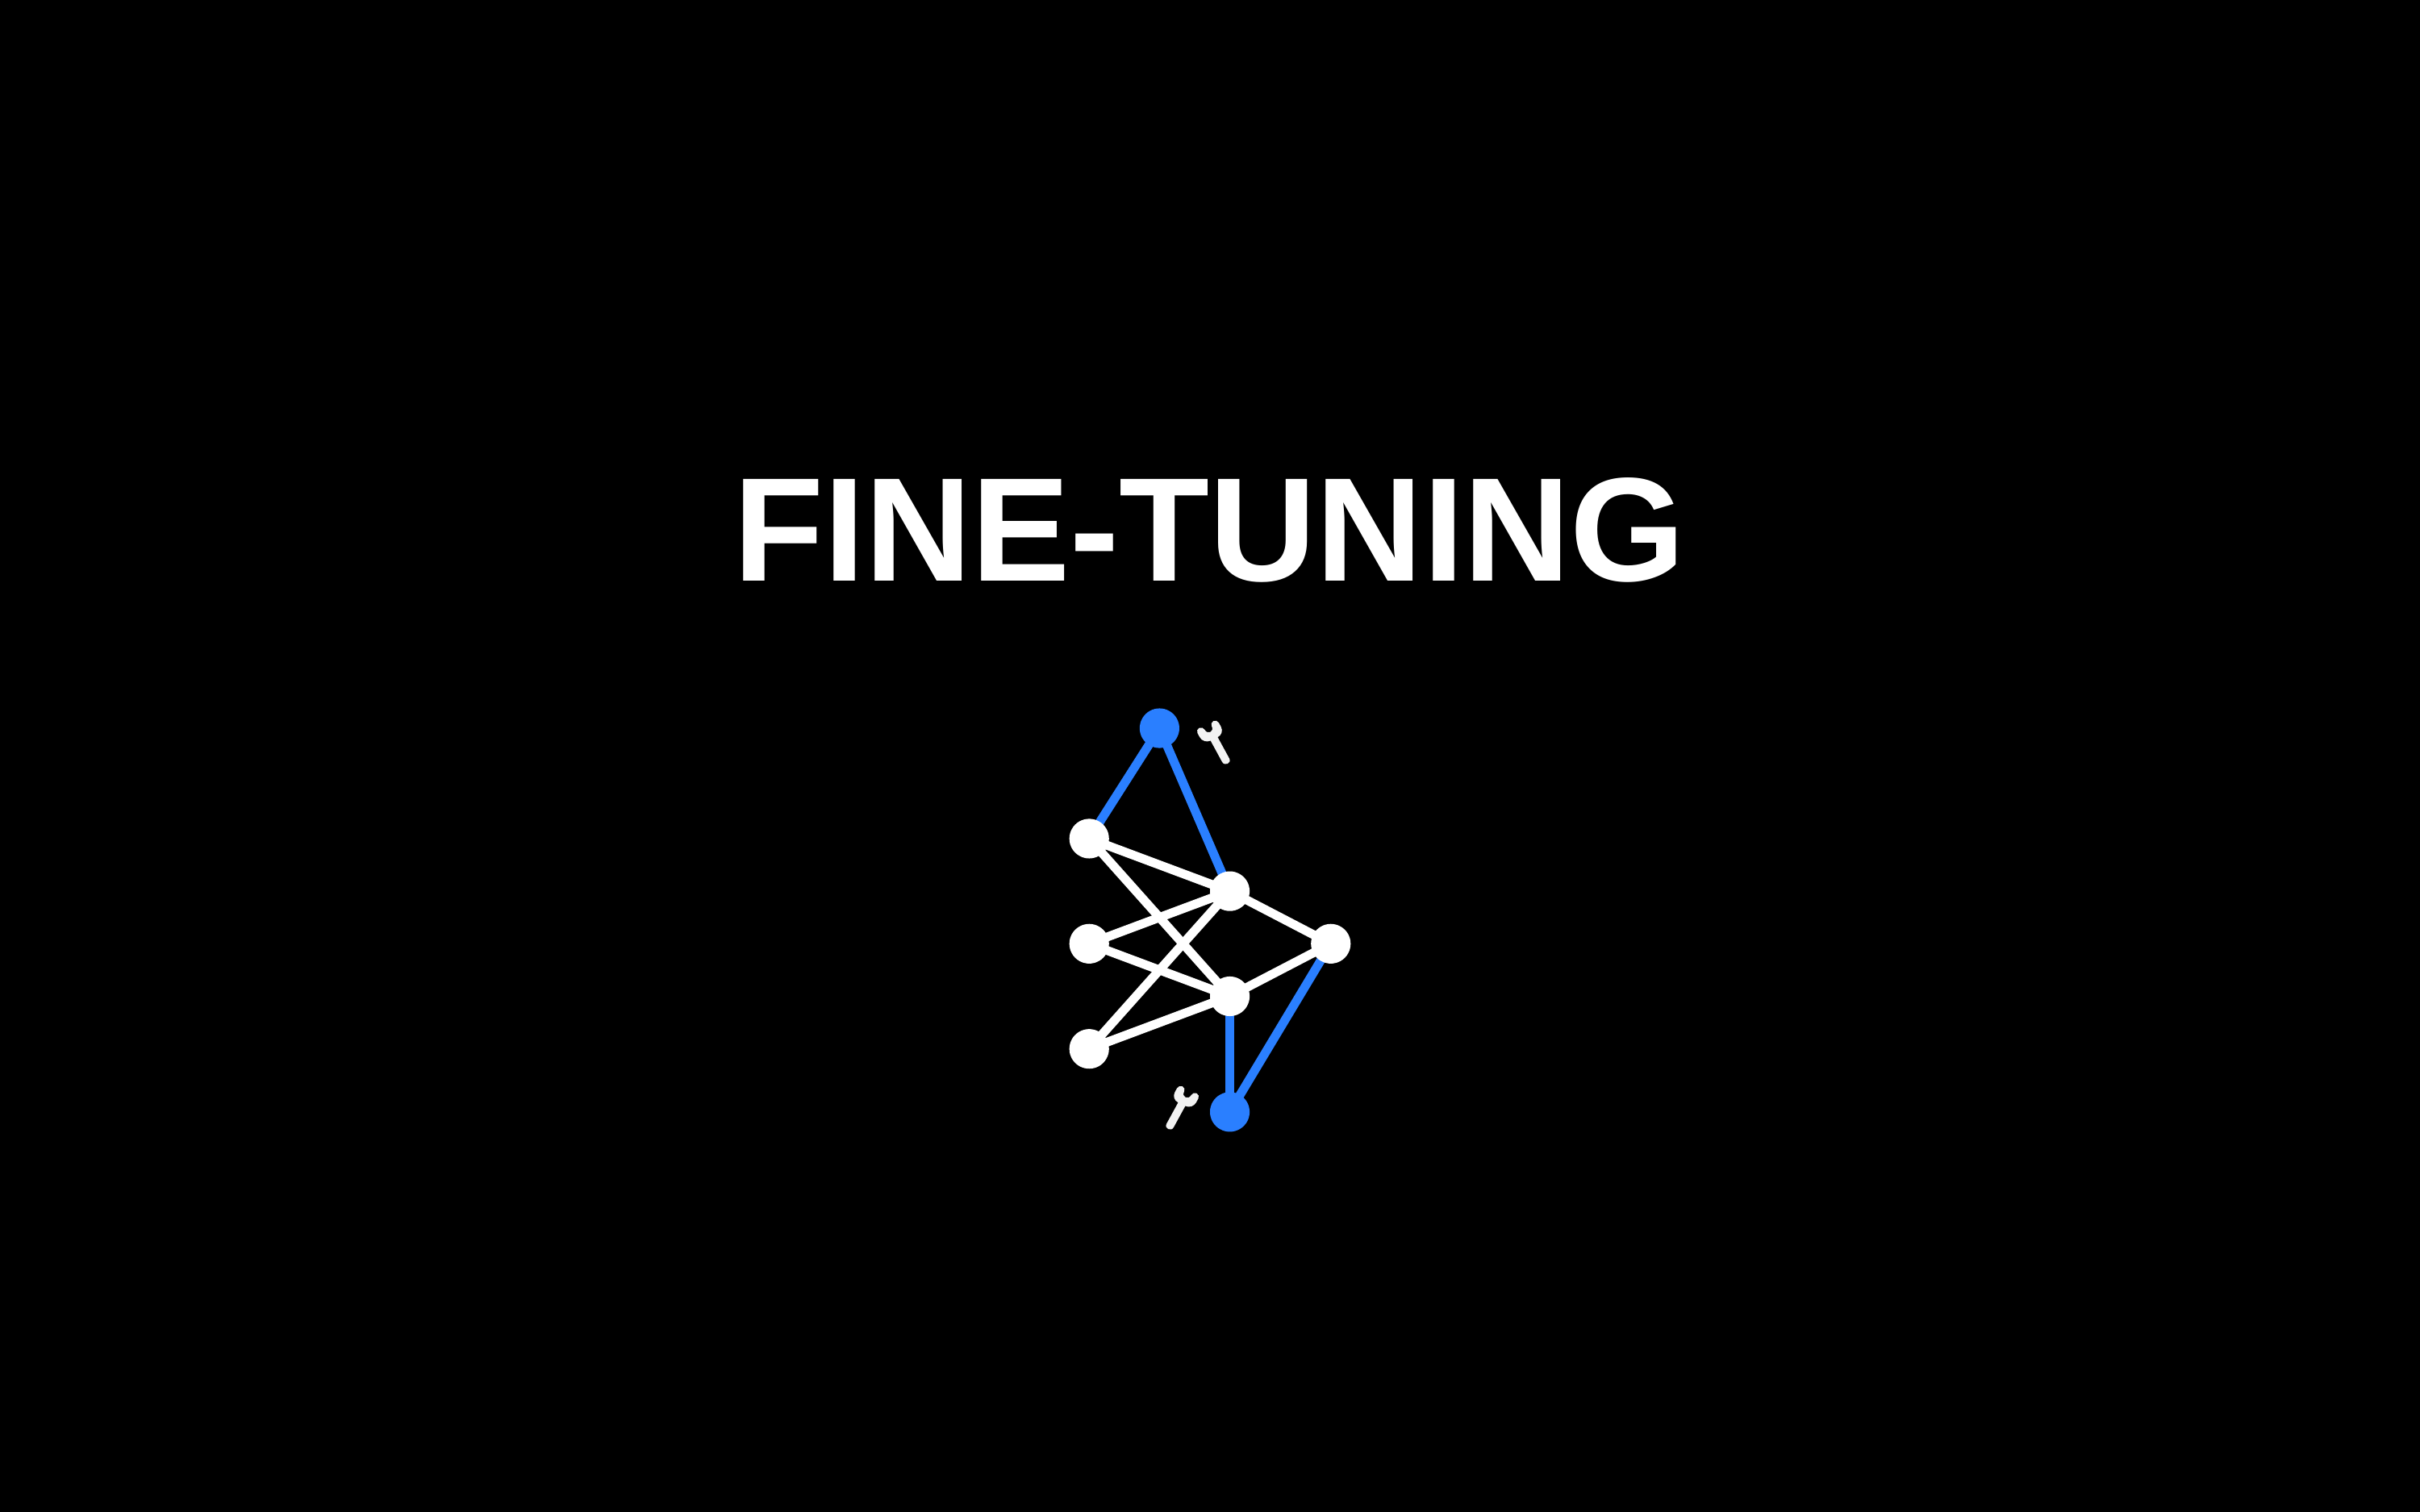

FINE-TUNING
Created by Imad Saddik @3CodeCamp
55